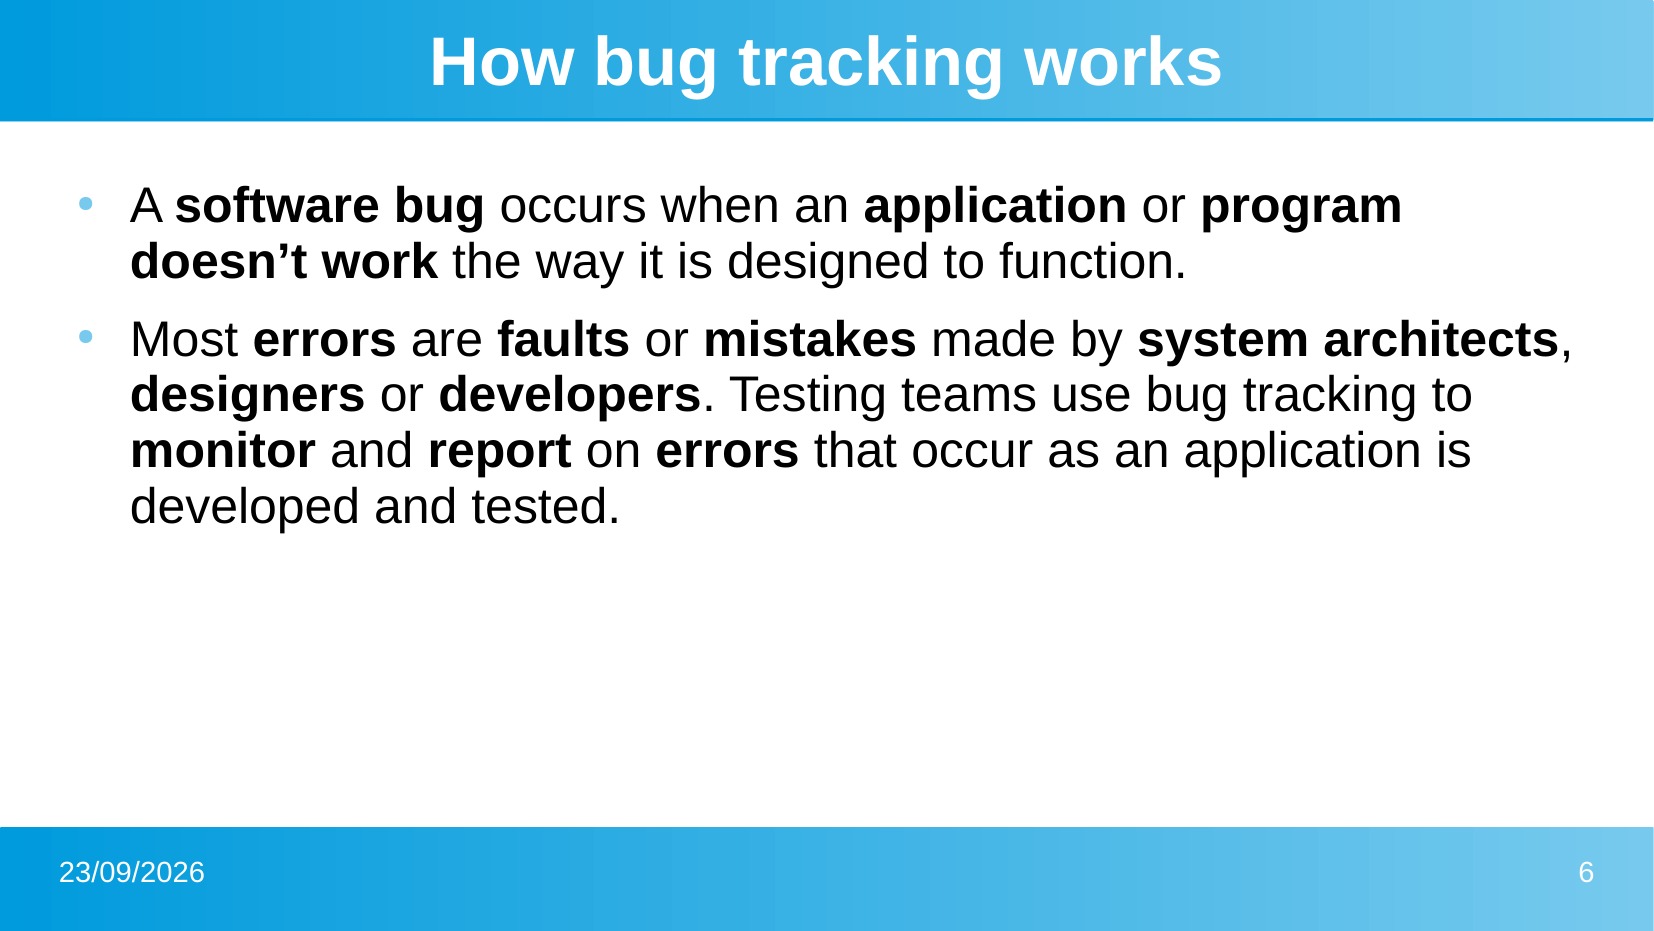

# How bug tracking works
A software bug occurs when an application or program doesn’t work the way it is designed to function.
Most errors are faults or mistakes made by system architects, designers or developers. Testing teams use bug tracking to monitor and report on errors that occur as an application is developed and tested.
6